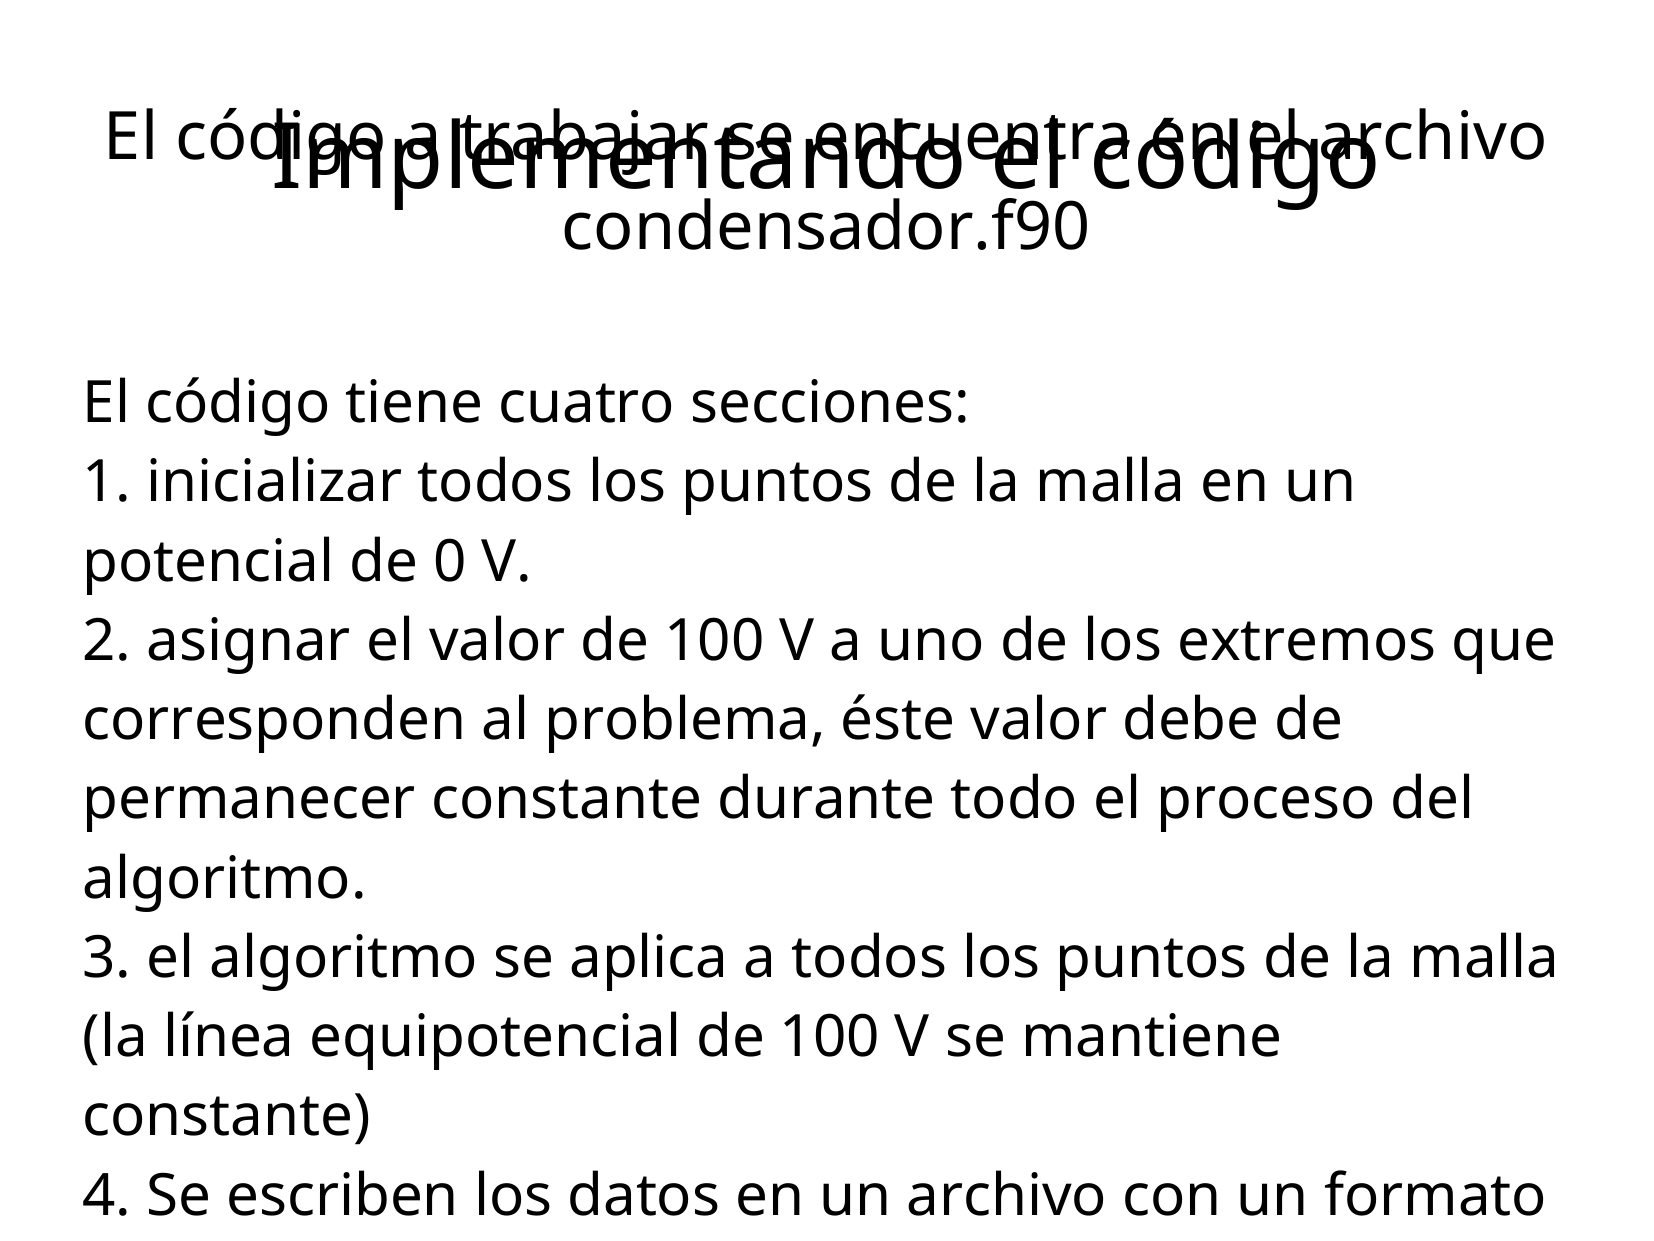

# Implementando el código
El código a trabajar se encuentra en el archivo condensador.f90
El código tiene cuatro secciones:
1. inicializar todos los puntos de la malla en un potencial de 0 V.
2. asignar el valor de 100 V a uno de los extremos que corresponden al problema, éste valor debe de permanecer constante durante todo el proceso del algoritmo.
3. el algoritmo se aplica a todos los puntos de la malla (la línea equipotencial de 100 V se mantiene constante)
4. Se escriben los datos en un archivo con un formato para que gnuplot lo grafique en 3D.